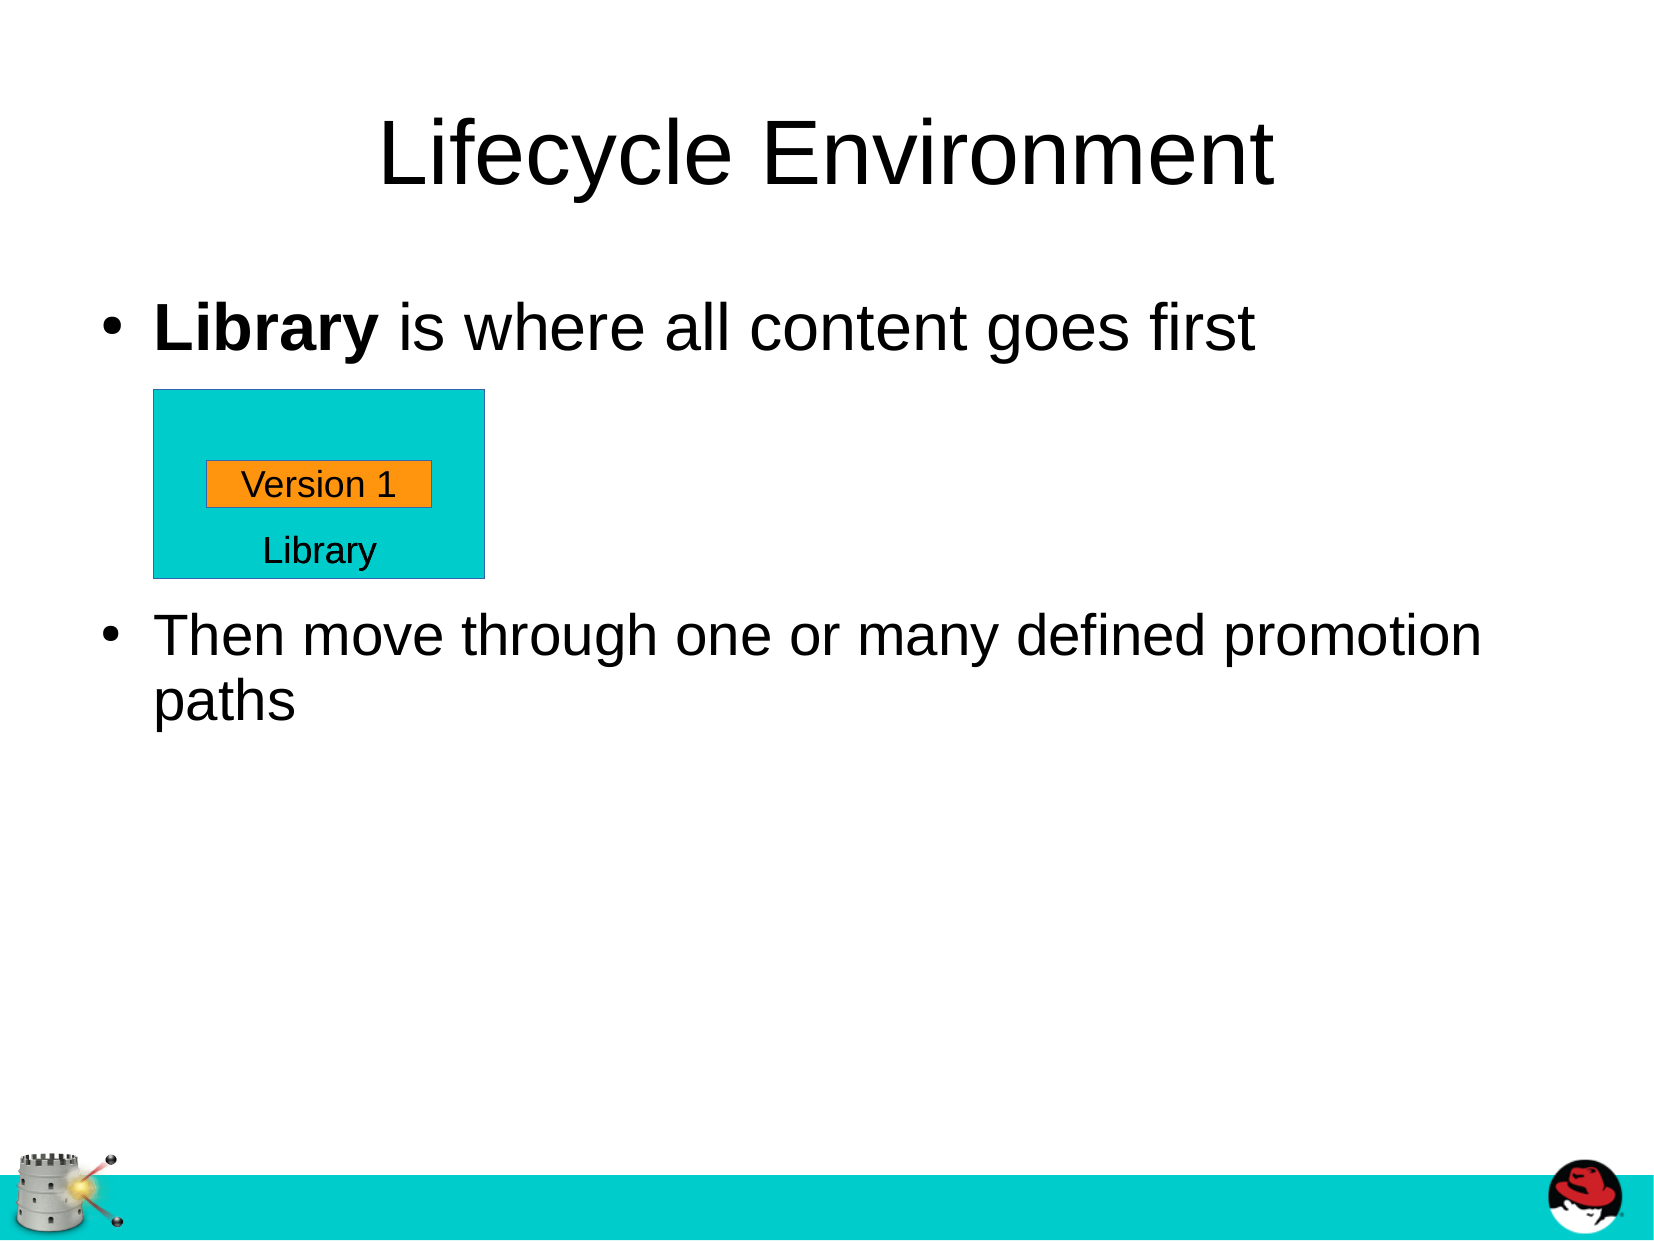

# Lifecycle Environment
Library is where all content goes first
Then move through one or many defined promotion paths
Version 1
Library
Library